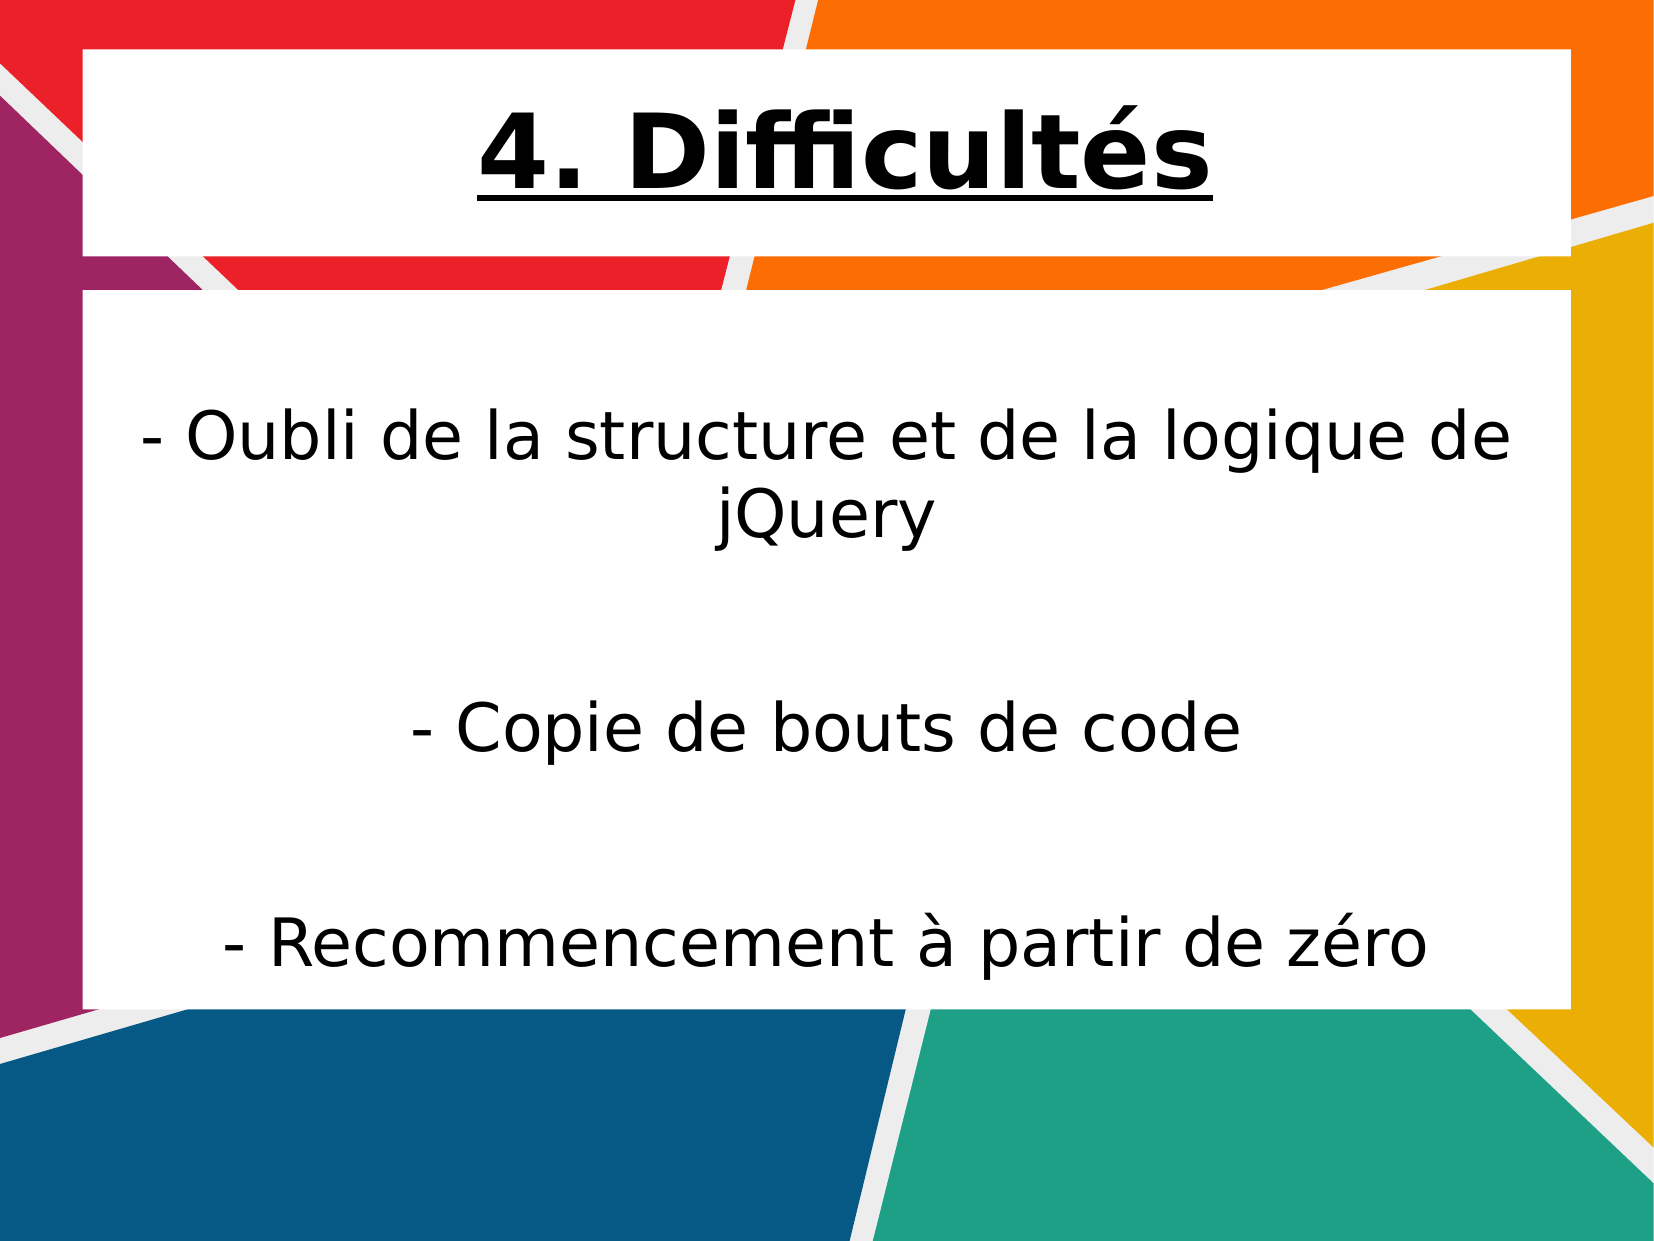

# 4. Difficultés
- Oubli de la structure et de la logique de jQuery
- Copie de bouts de code
- Recommencement à partir de zéro